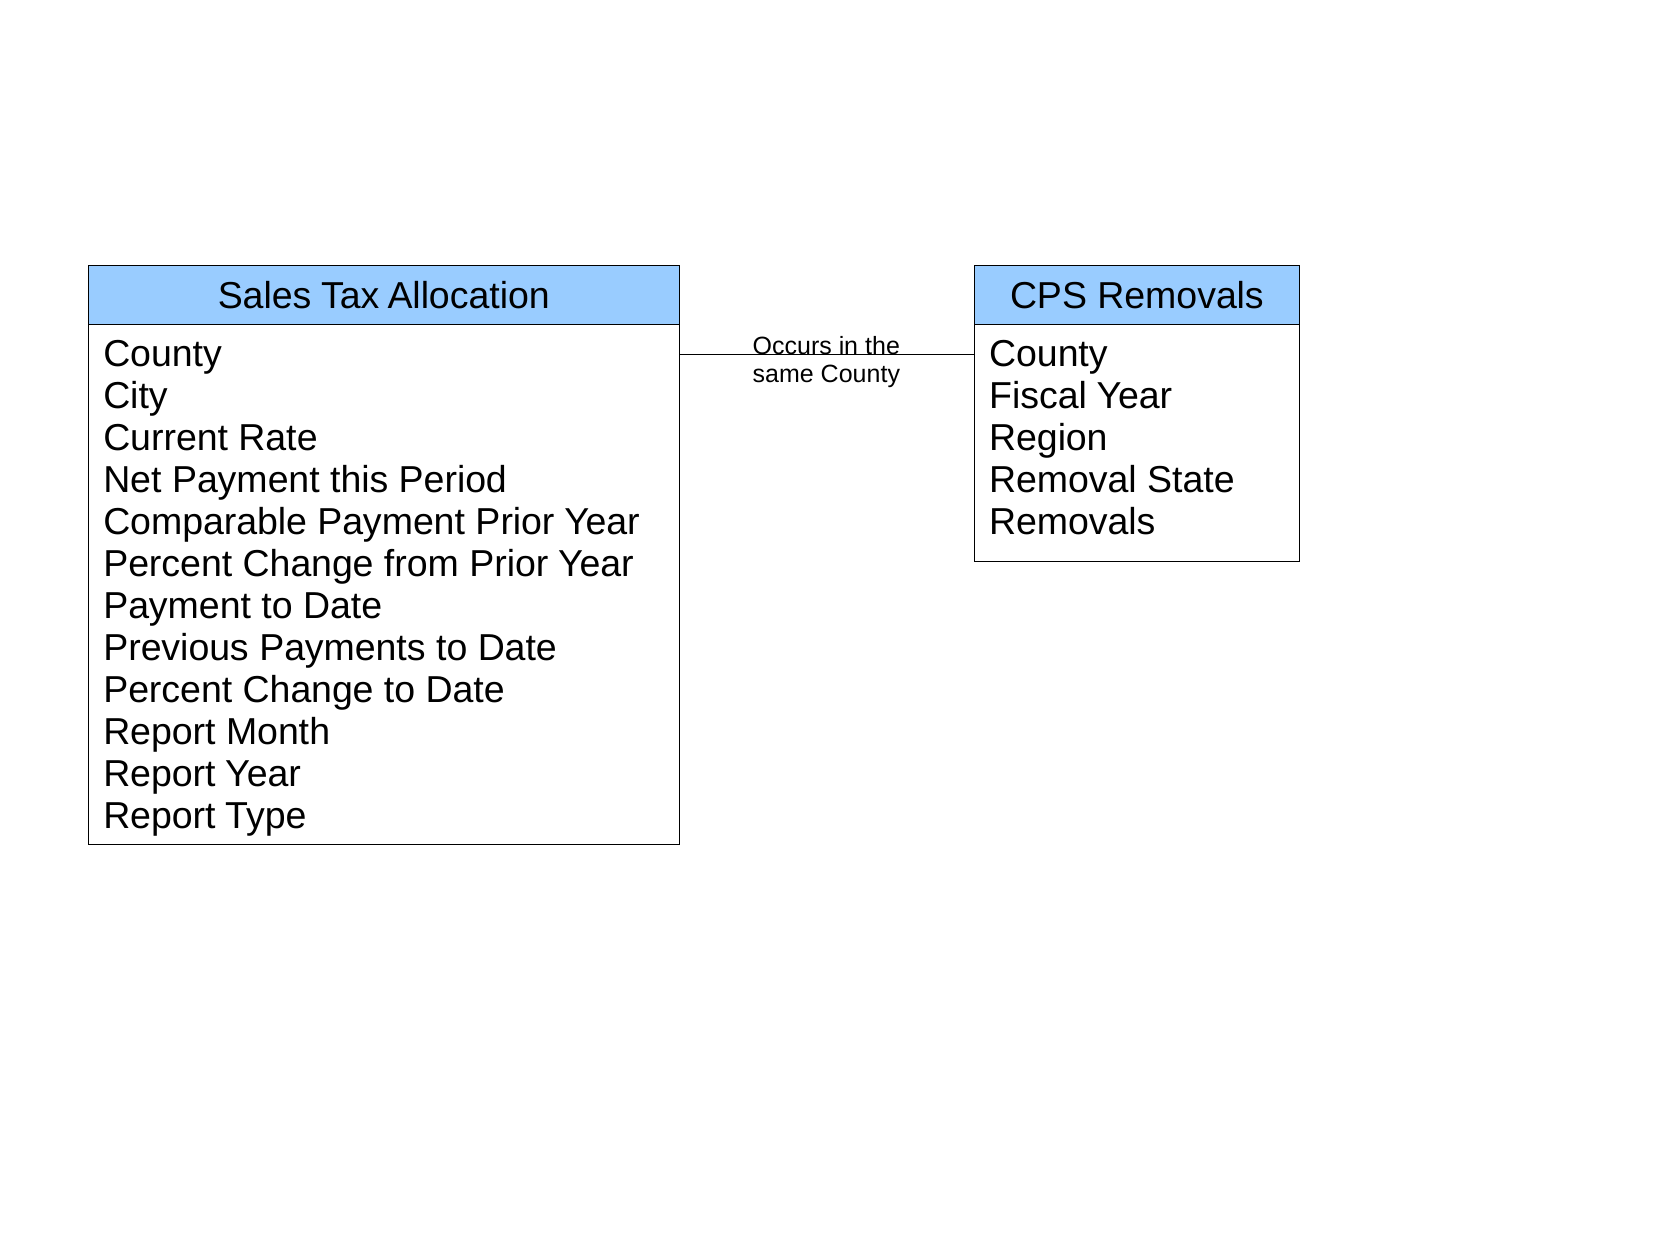

Sales Tax Allocation
CPS Removals
County
City
Current Rate
Net Payment this Period
Comparable Payment Prior Year
Percent Change from Prior Year
Payment to Date
Previous Payments to Date
Percent Change to Date
Report Month
Report Year
Report Type
Occurs in the
same County
County
Fiscal Year
Region
Removal State
Removals